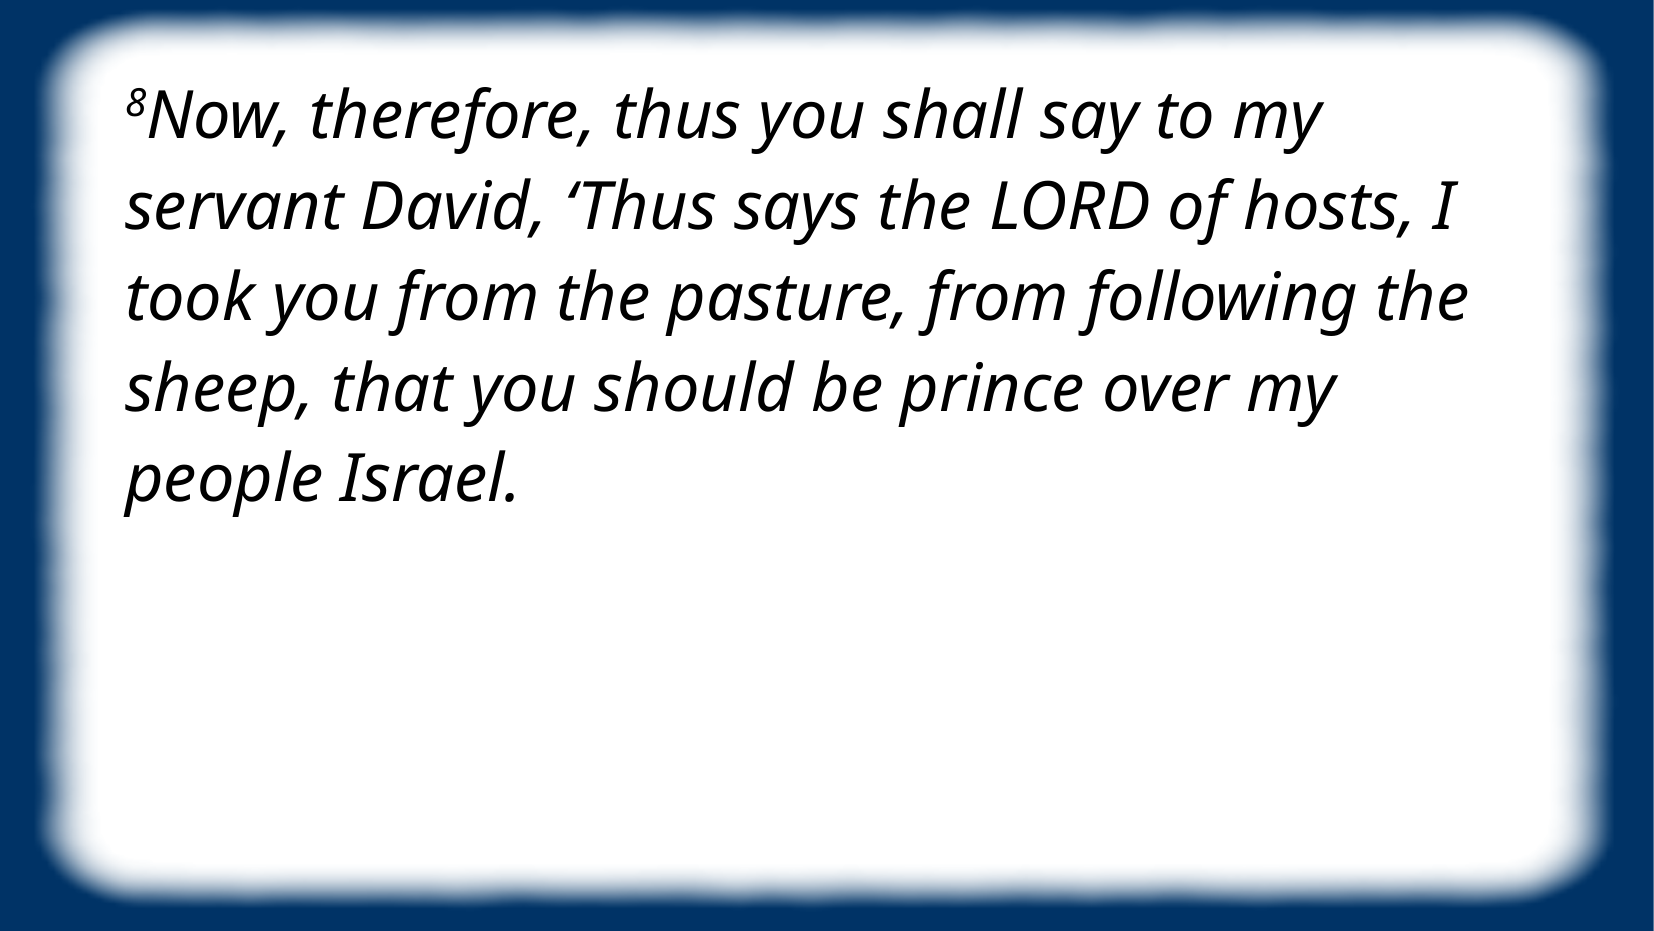

8Now, therefore, thus you shall say to my servant David, ‘Thus says the LORD of hosts, I took you from the pasture, from following the sheep, that you should be prince over my people Israel.